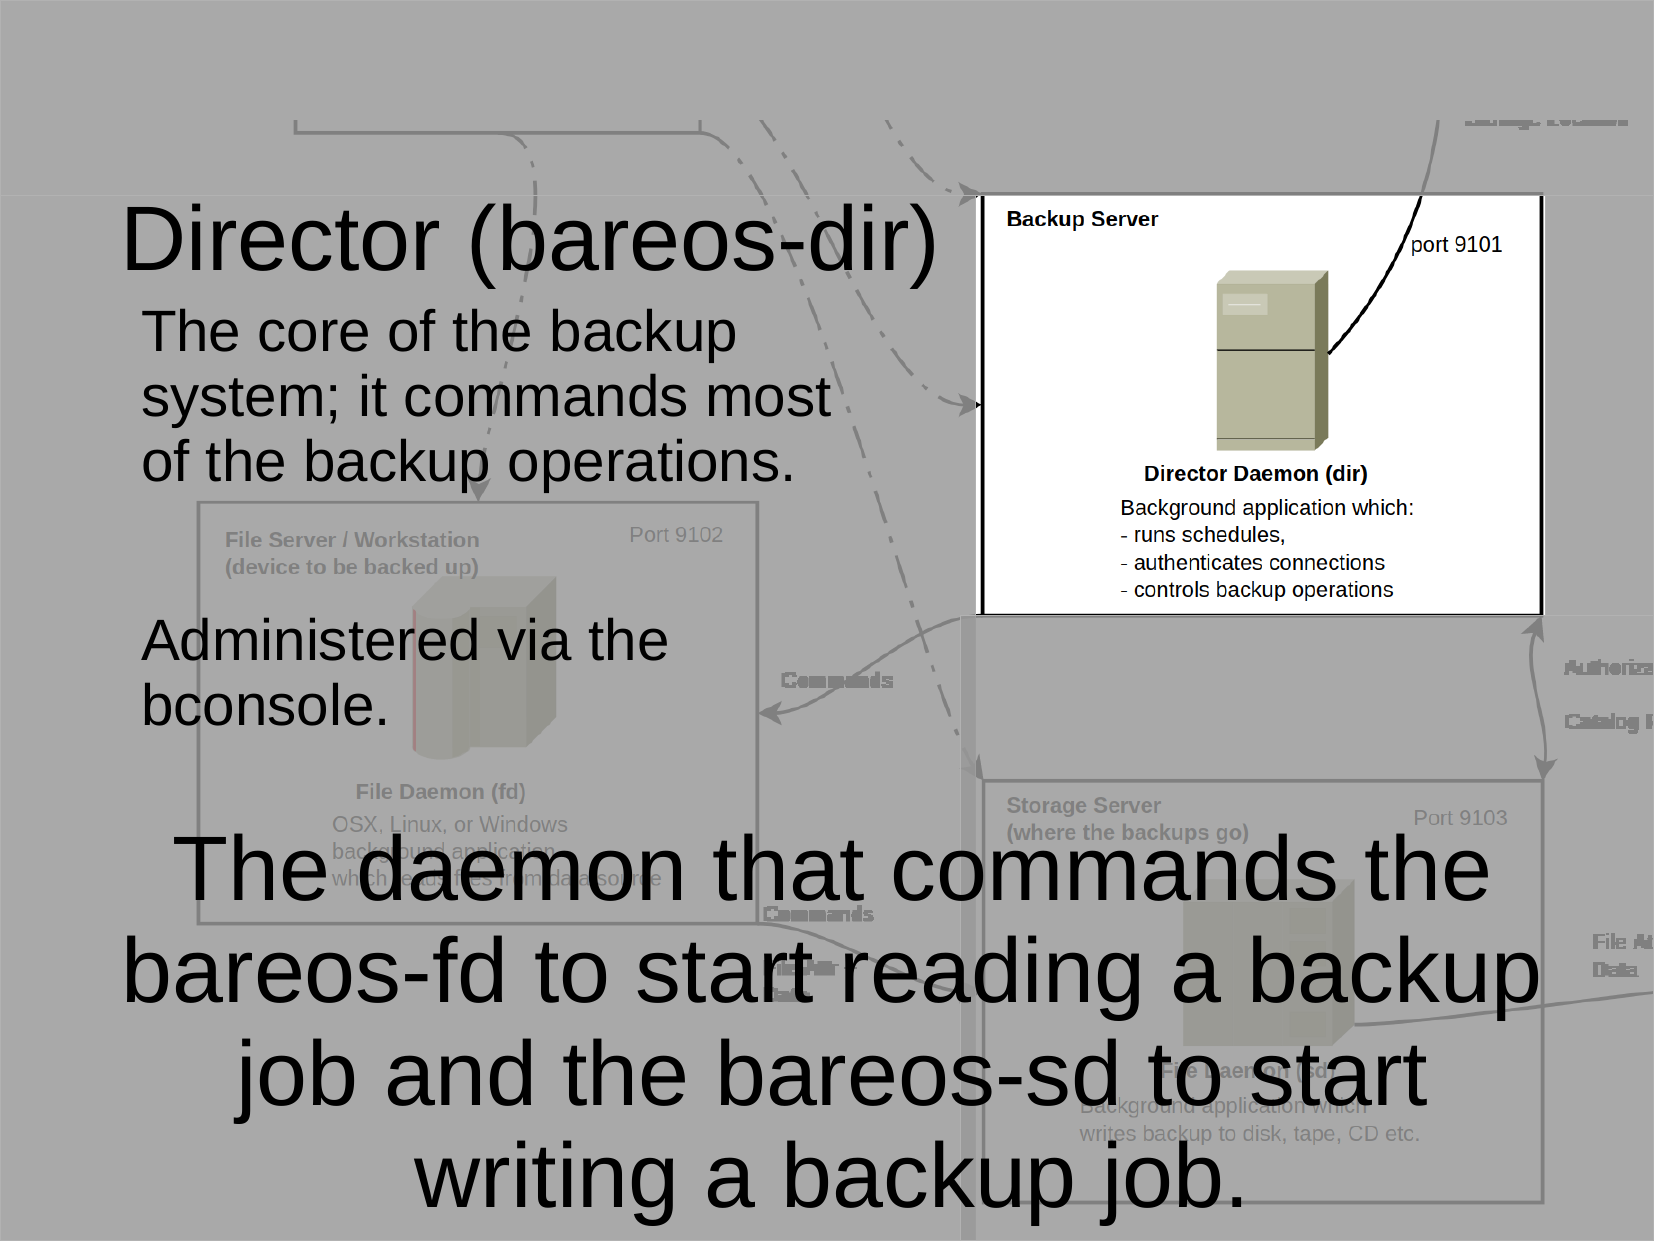

# Director (bareos-dir)
The core of the backup system; it commands most of the backup operations.
Administered via the bconsole.
The daemon that commands the bareos-fd to start reading a backup job and the bareos-sd to start writing a backup job.